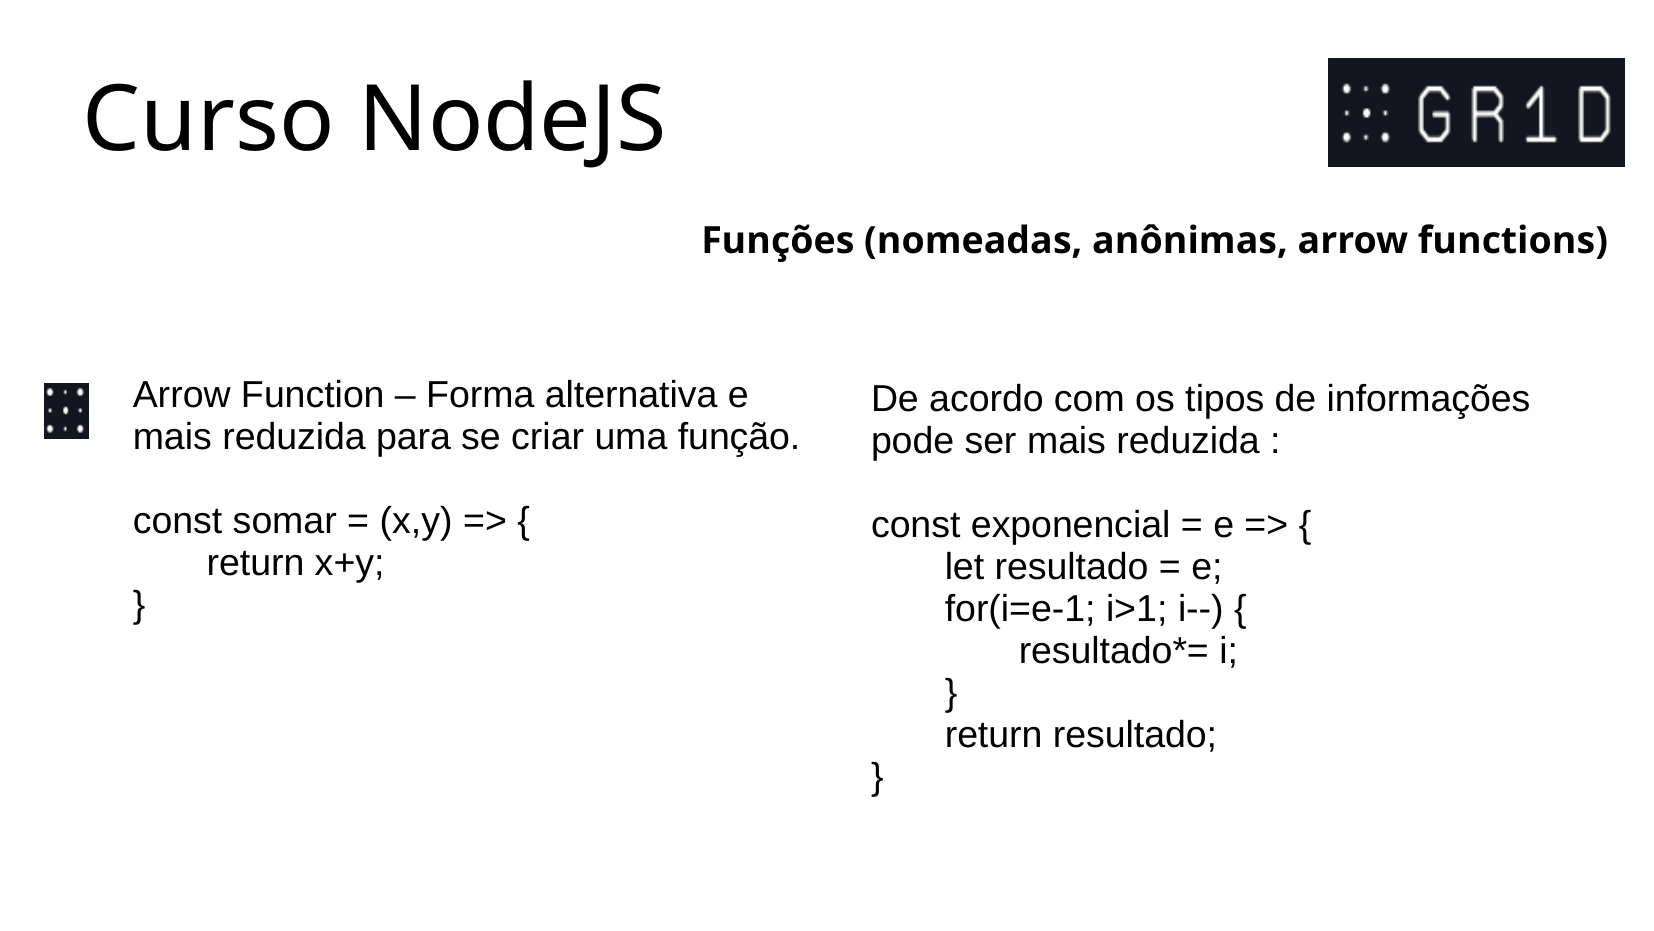

# Curso NodeJS
Funções (nomeadas, anônimas, arrow functions)
Arrow Function – Forma alternativa e mais reduzida para se criar uma função.
const somar = (x,y) => {
	return x+y;
}
De acordo com os tipos de informações pode ser mais reduzida :
const exponencial = e => {
	let resultado = e;
	for(i=e-1; i>1; i--) {
		resultado*= i;
	}
	return resultado;
}